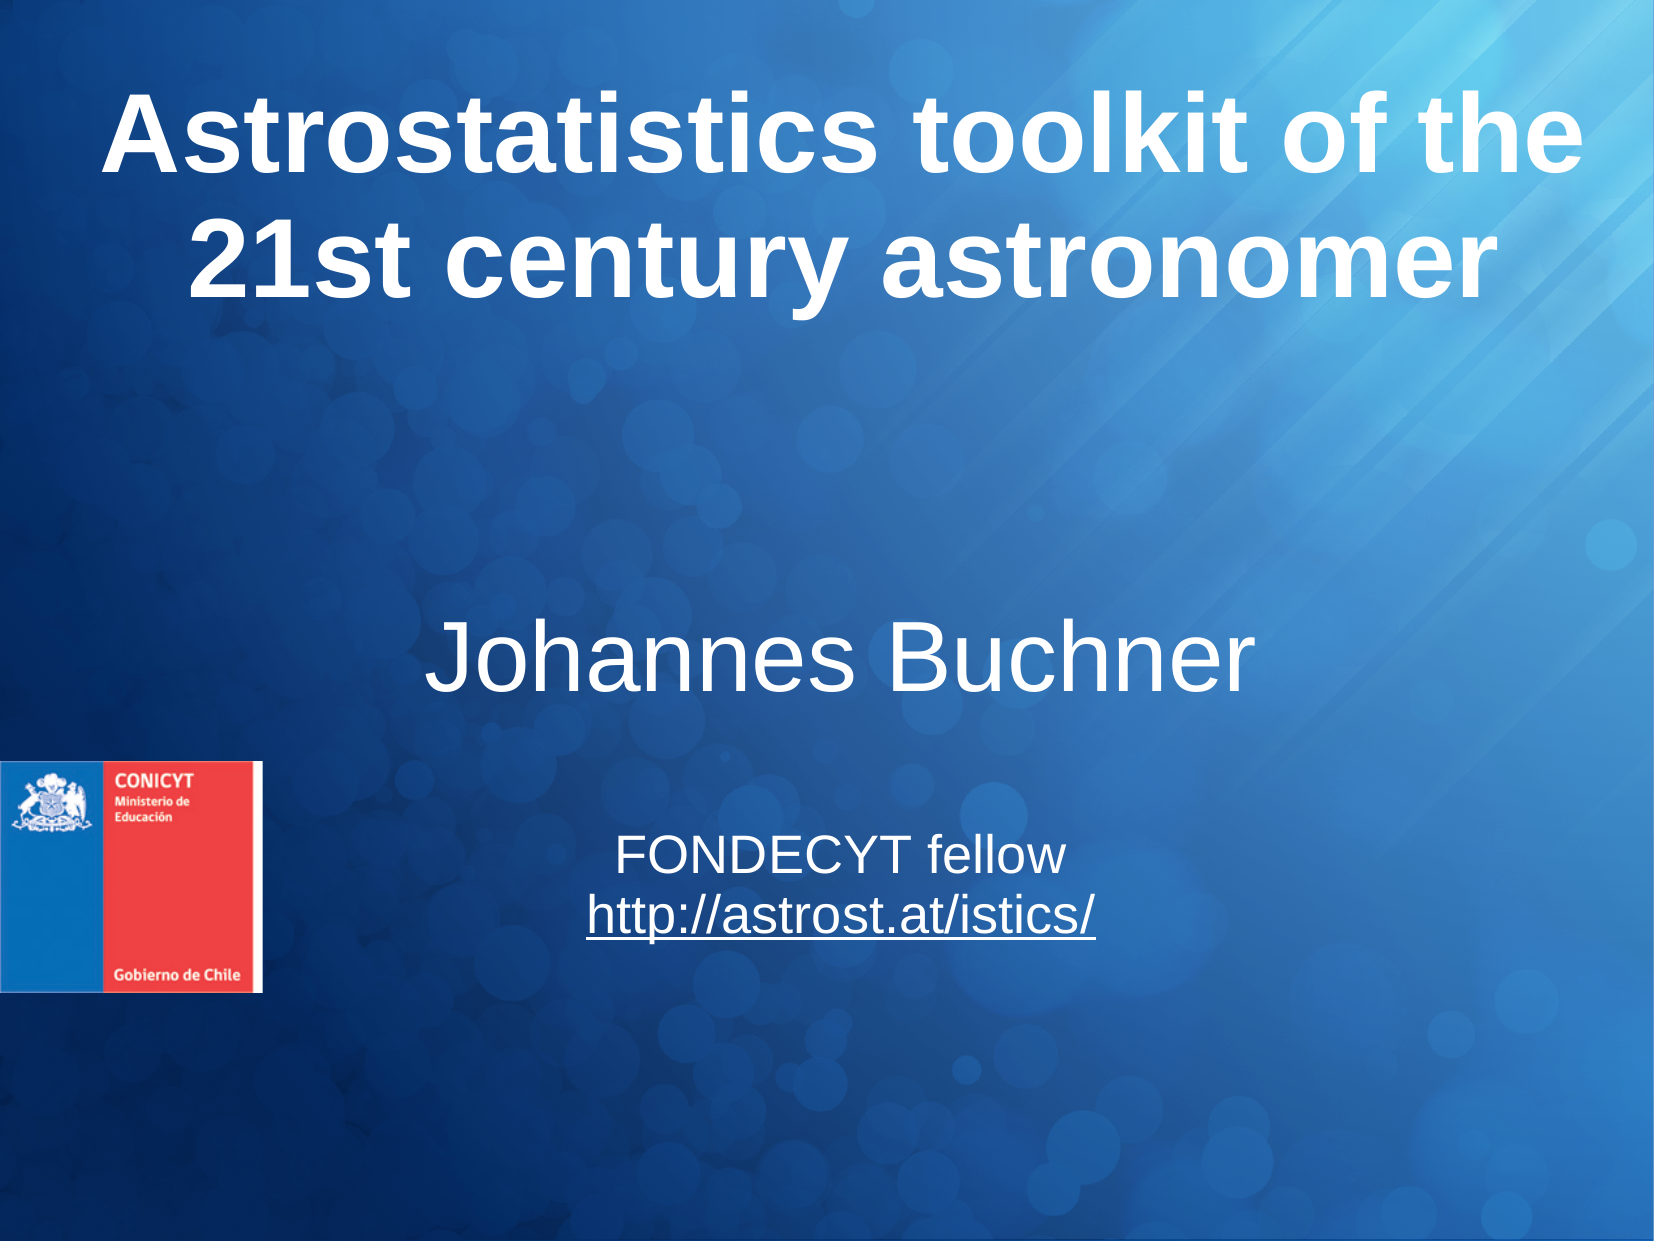

Astrostatistics toolkit of the 21st century astronomer
# Johannes Buchner
FONDECYT fellow
http://astrost.at/istics/